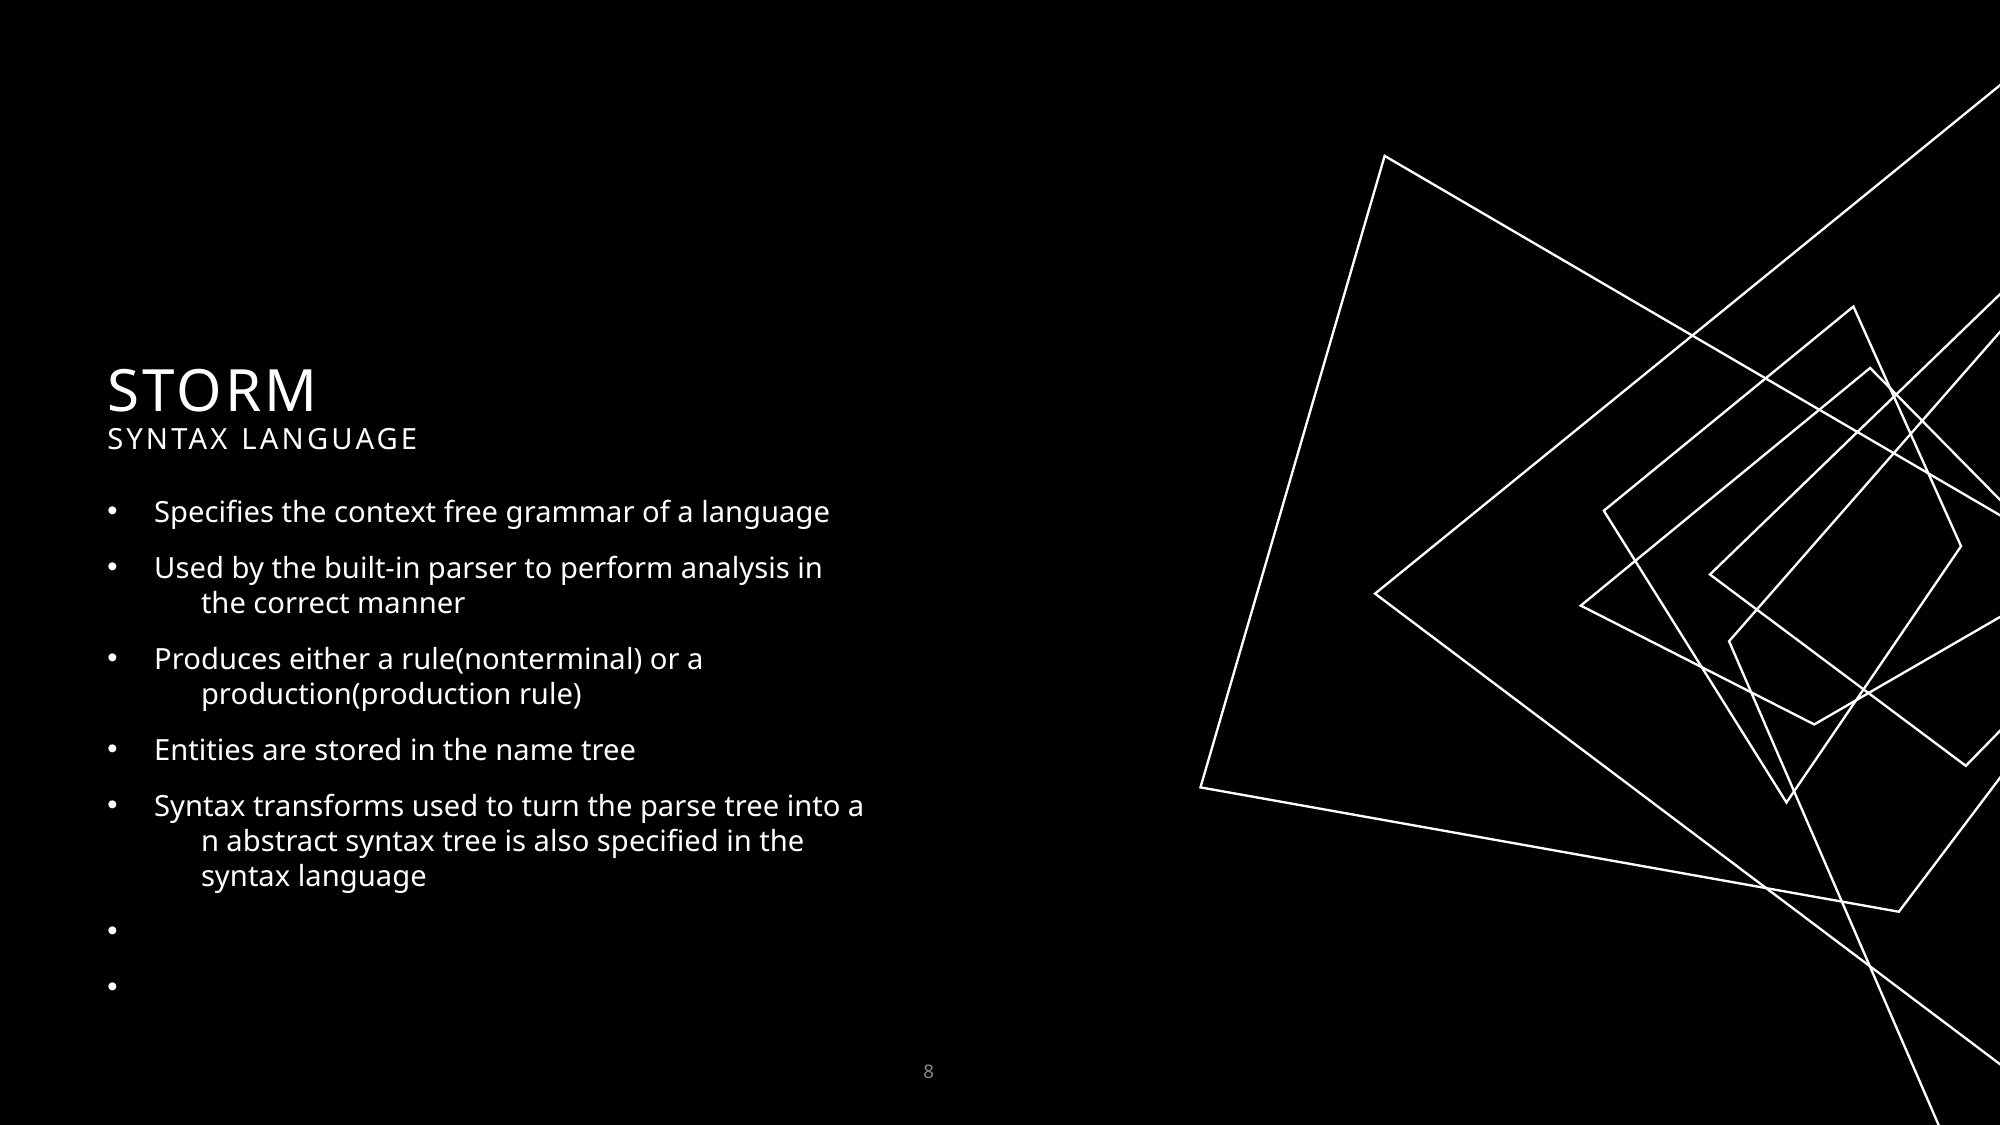

# Storm syntax language
Specifies the context free grammar of a language
Used by the built-in parser to perform analysis in the correct manner
Produces either a rule(nonterminal) or a production(production rule)
Entities are stored in the name tree
Syntax transforms used to turn the parse tree into a n abstract syntax tree is also specified in the syntax language